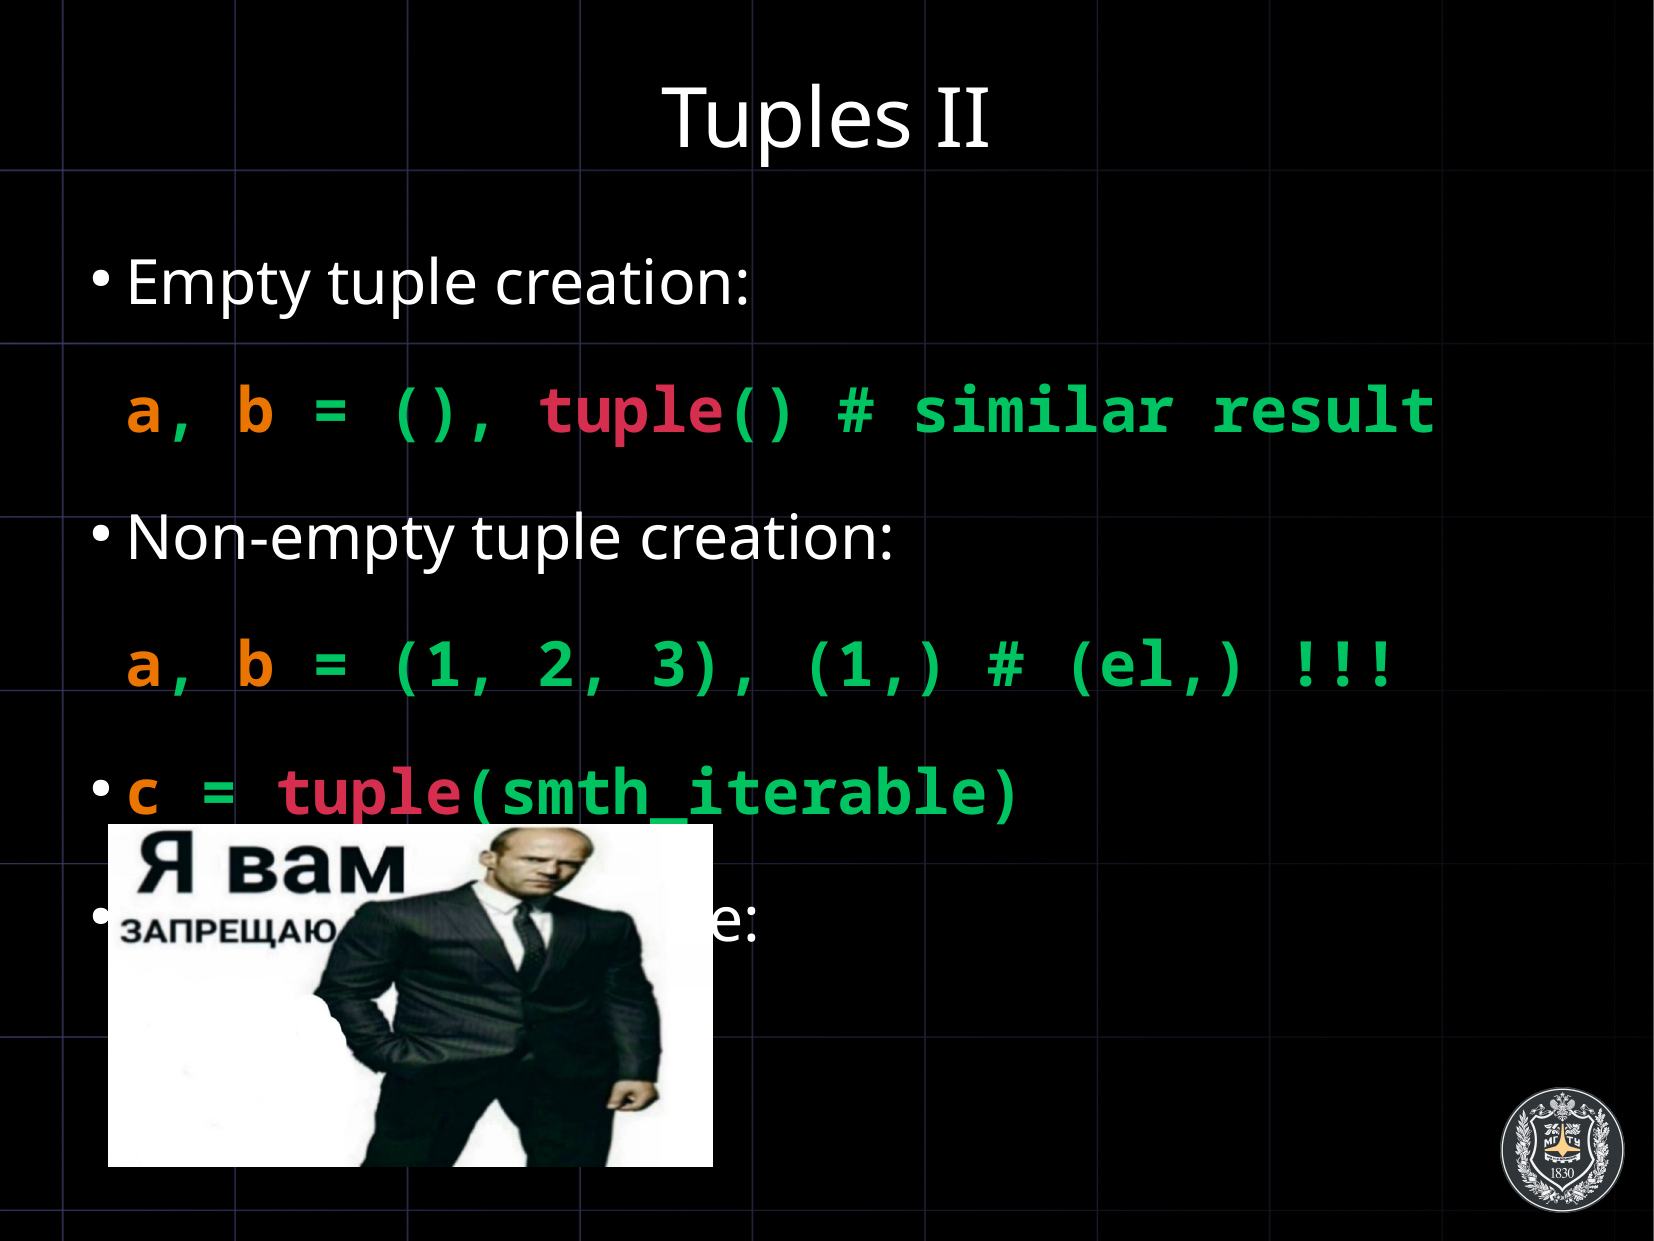

# Tuples II
Empty tuple creation:
a, b = (), tuple() # similar result
Non-empty tuple creation:
a, b = (1, 2, 3), (1,) # (el,) !!!
c = tuple(smth_iterable)
Add element to tuple: